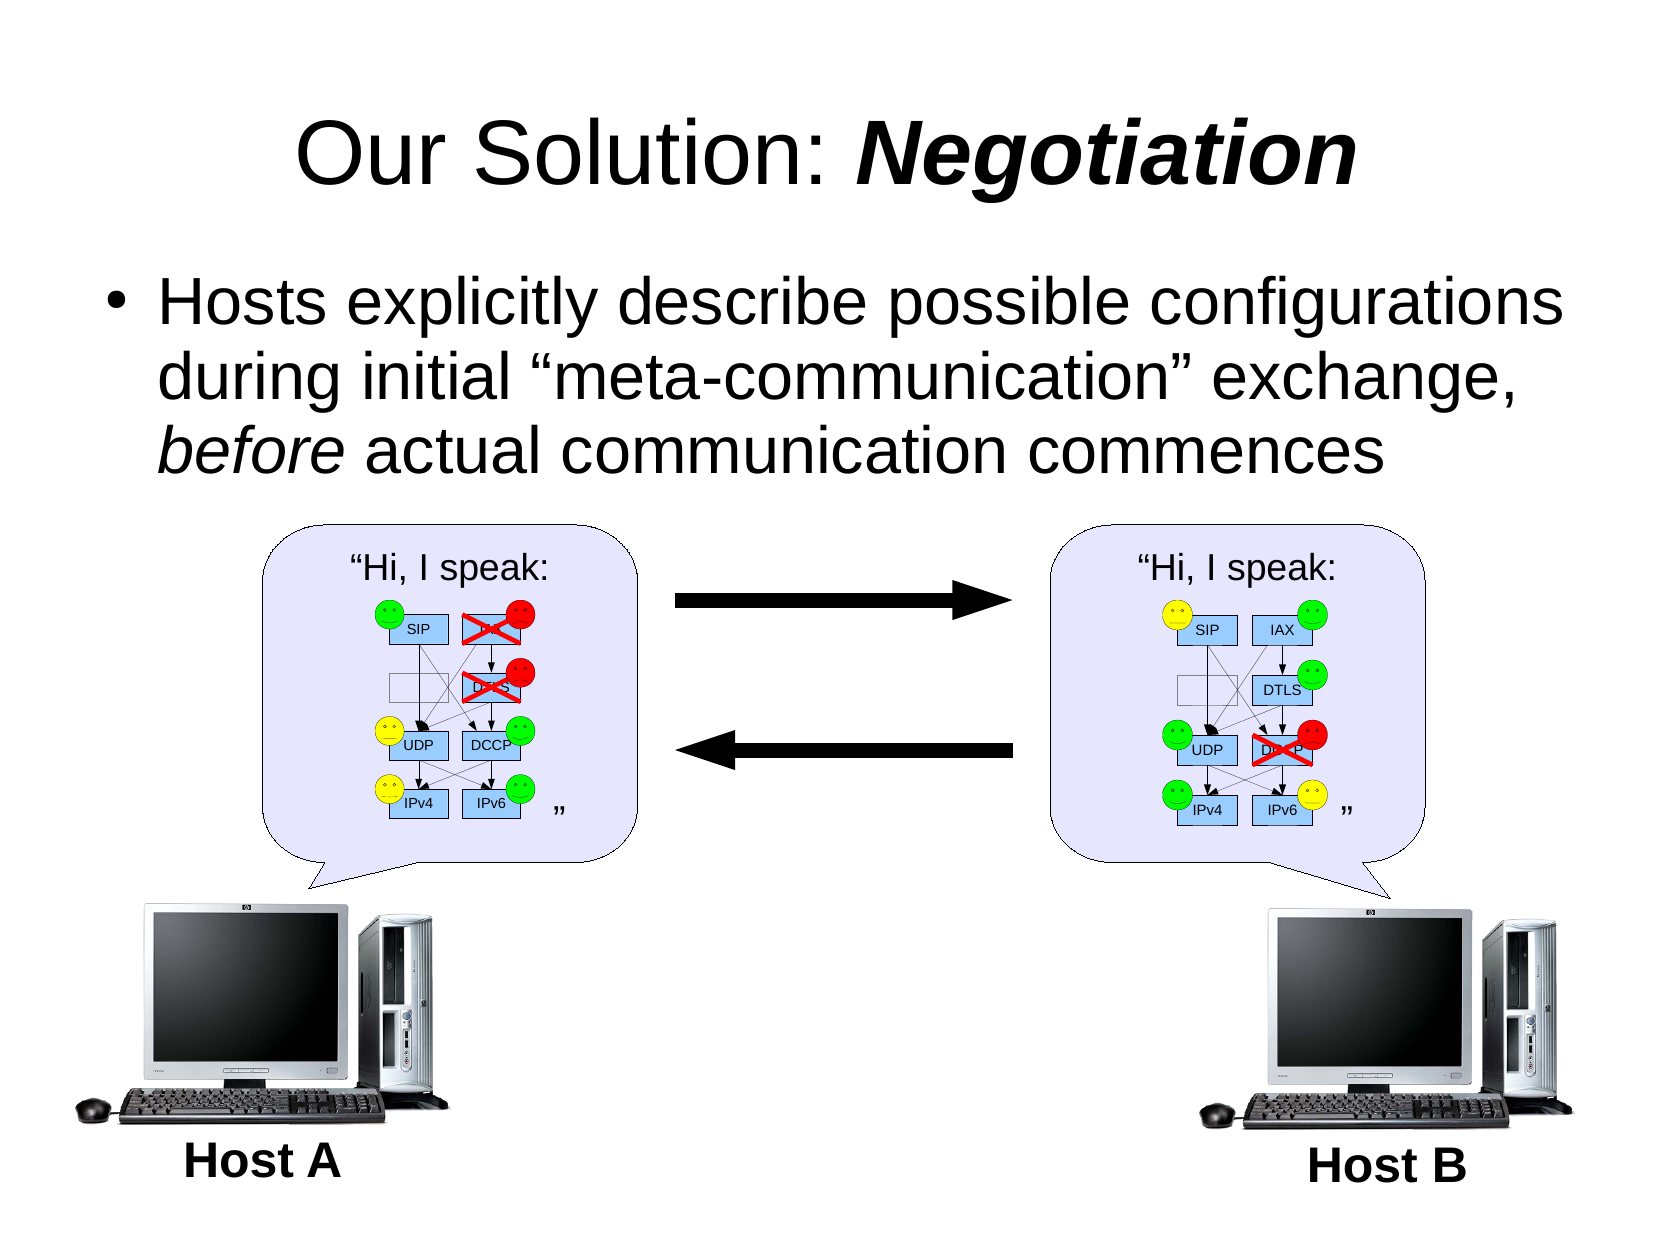

# Our Solution: Negotiation
Hosts explicitly describe possible configurations
during initial “meta-communication” exchange,
before actual communication commences
“Hi, I speak:
 ”
“Hi, I speak:
 ”
Host A
Host B